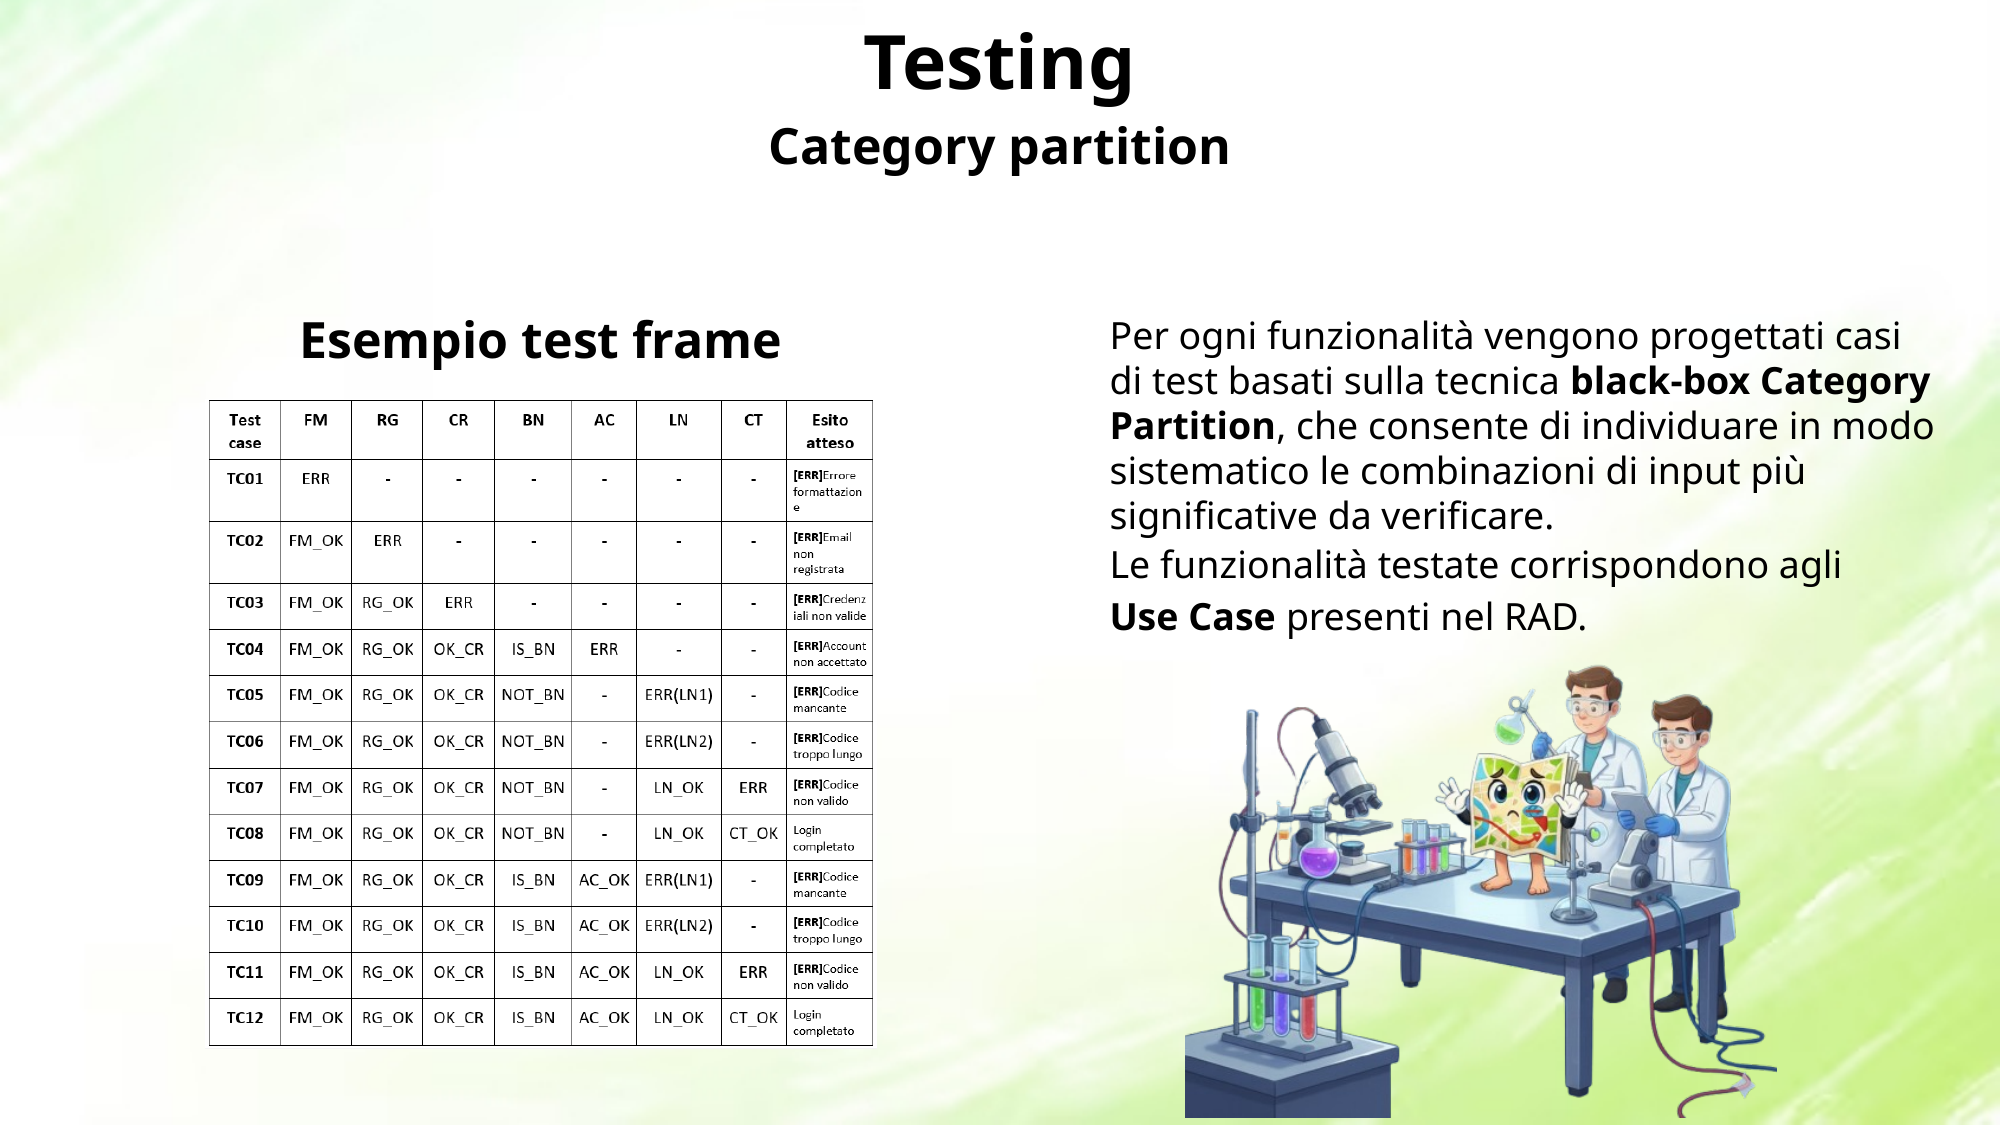

Testing
#
Category partition
Esempio test frame
Per ogni funzionalità vengono progettati casi di test basati sulla tecnica black-box Category Partition, che consente di individuare in modo sistematico le combinazioni di input più significative da verificare.
Le funzionalità testate corrispondono agli Use Case presenti nel RAD.